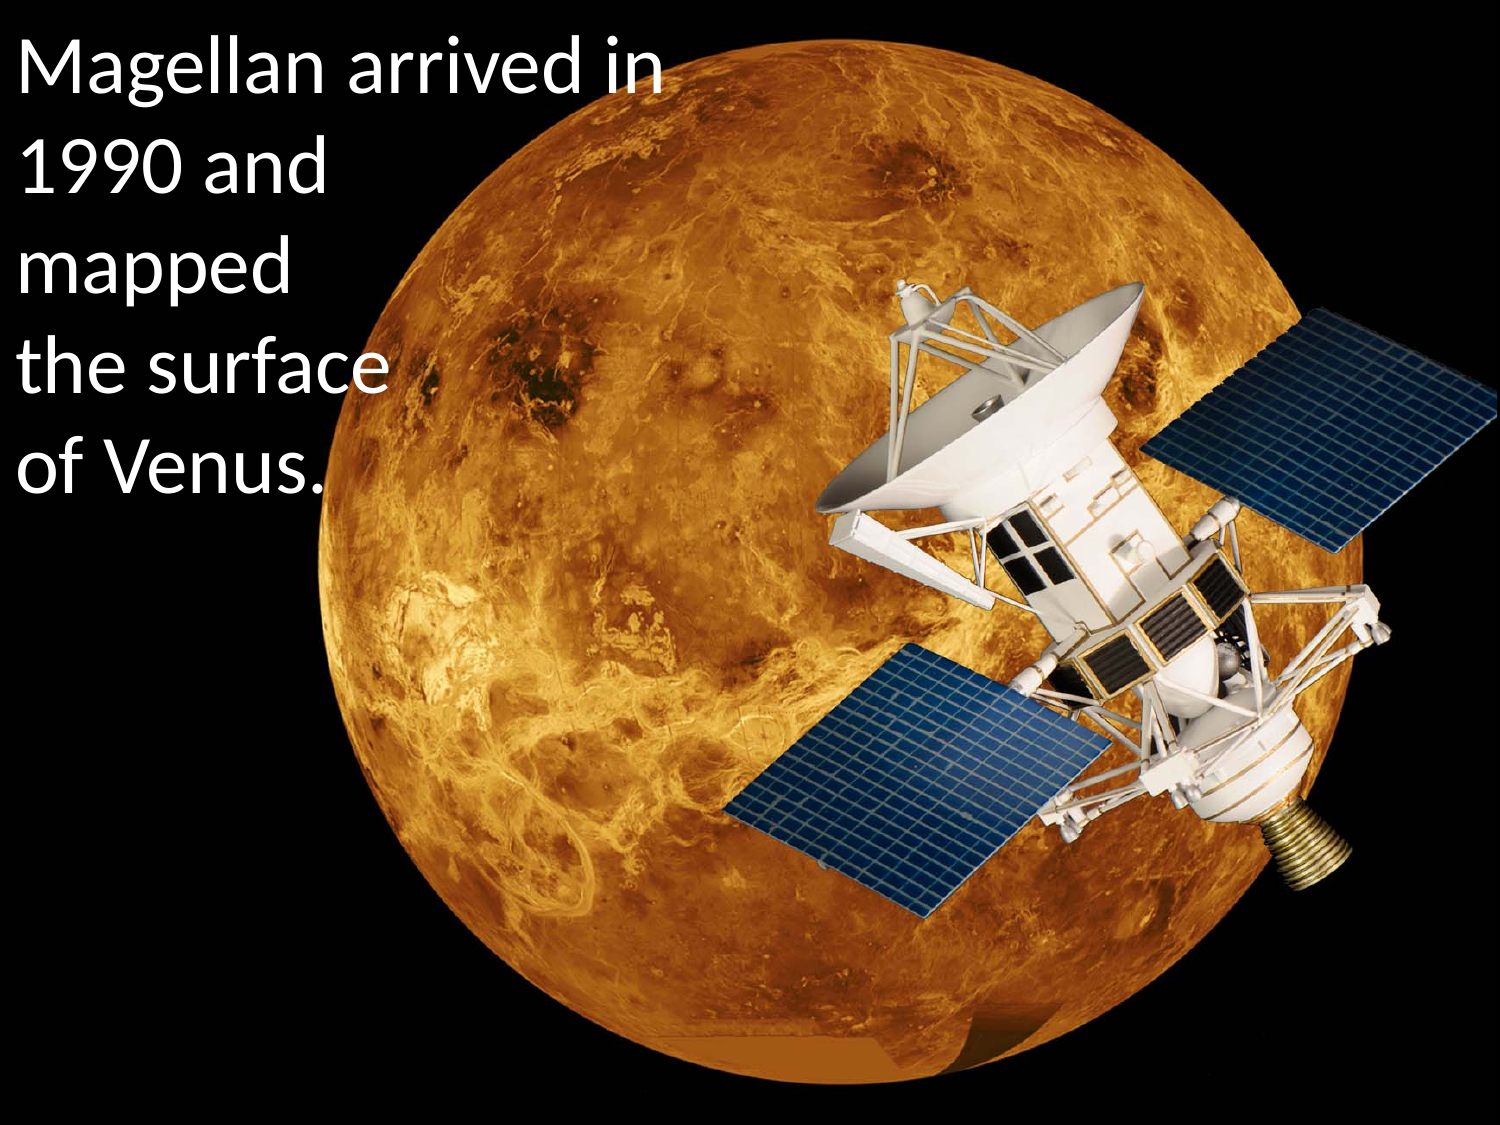

Magellan arrived in 1990 and
mapped
the surface
of Venus.